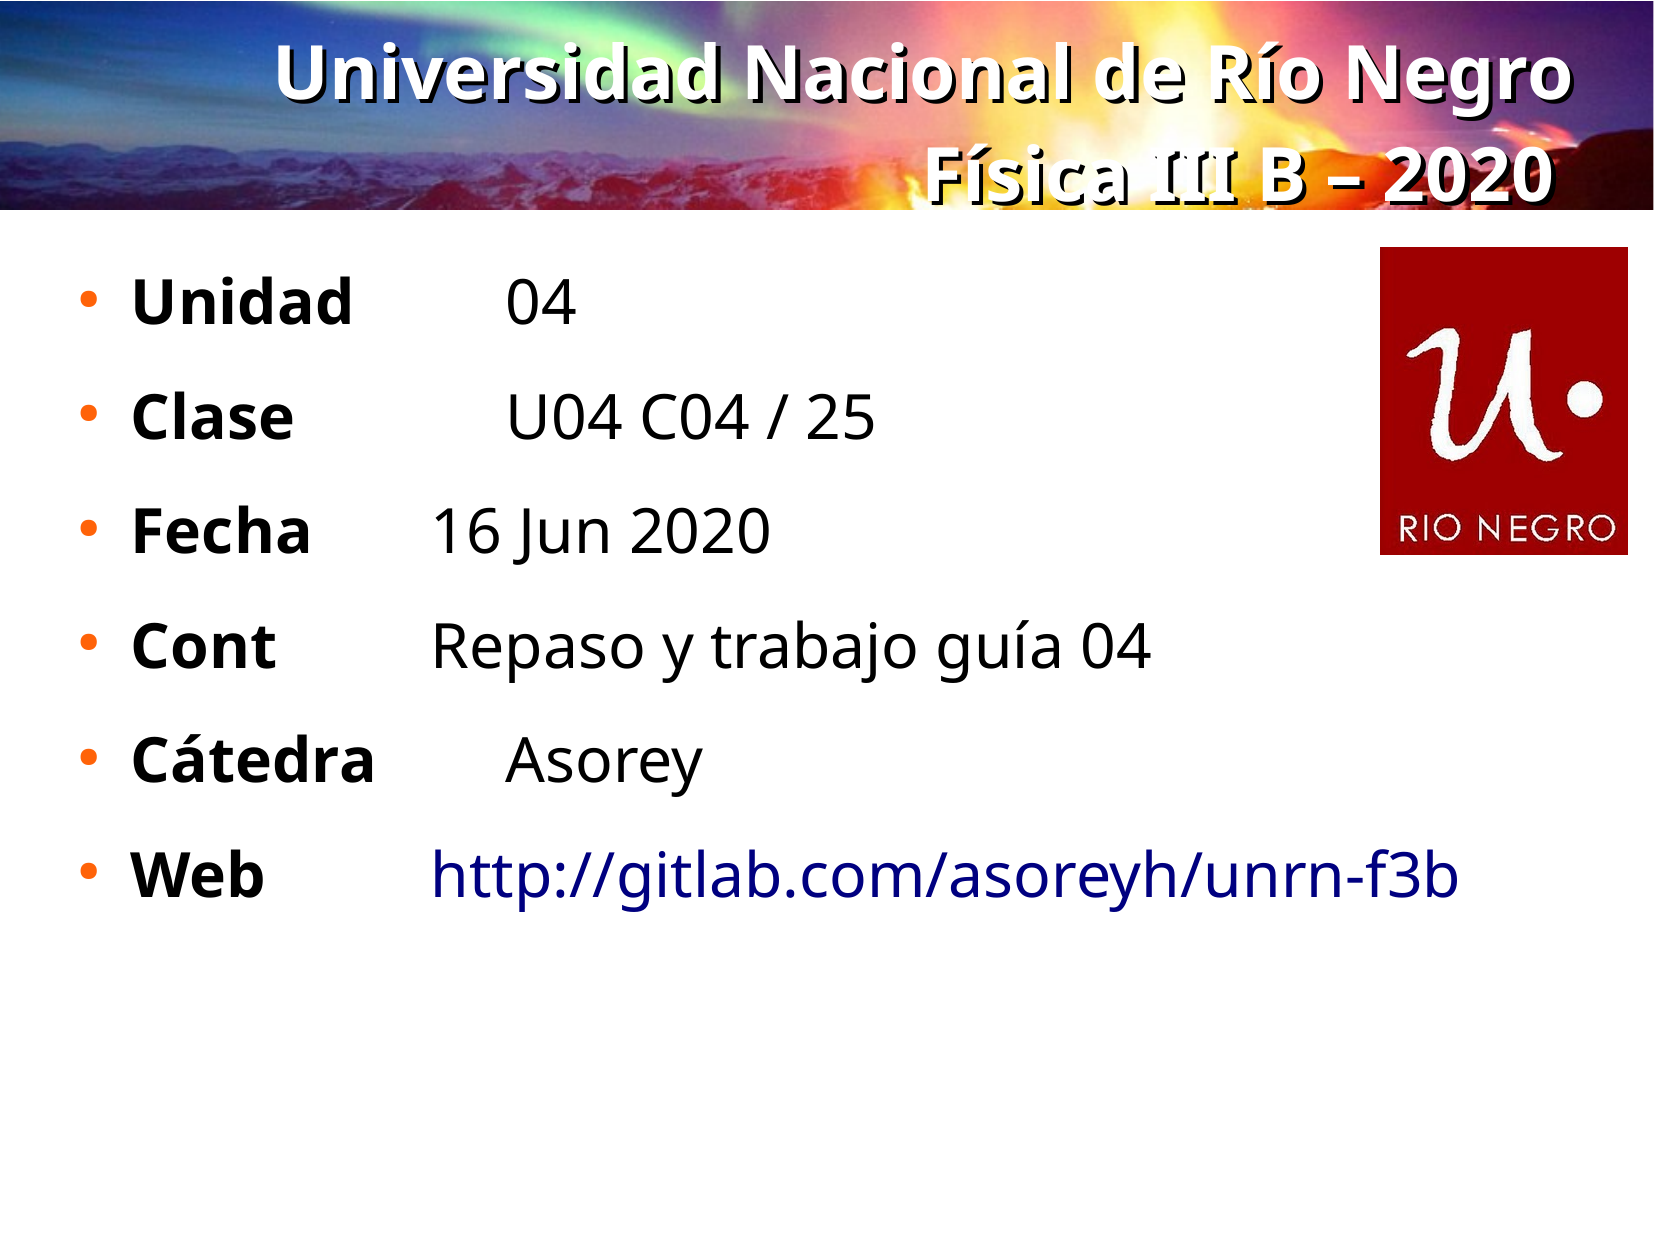

# Universidad Nacional de Río Negro Física III B – 2020
Unidad 		04
Clase			U04 C04 / 25
Fecha		16 Jun 2020
Cont			Repaso y trabajo guía 04
Cátedra		Asorey
Web			http://gitlab.com/asoreyh/unrn-f3b